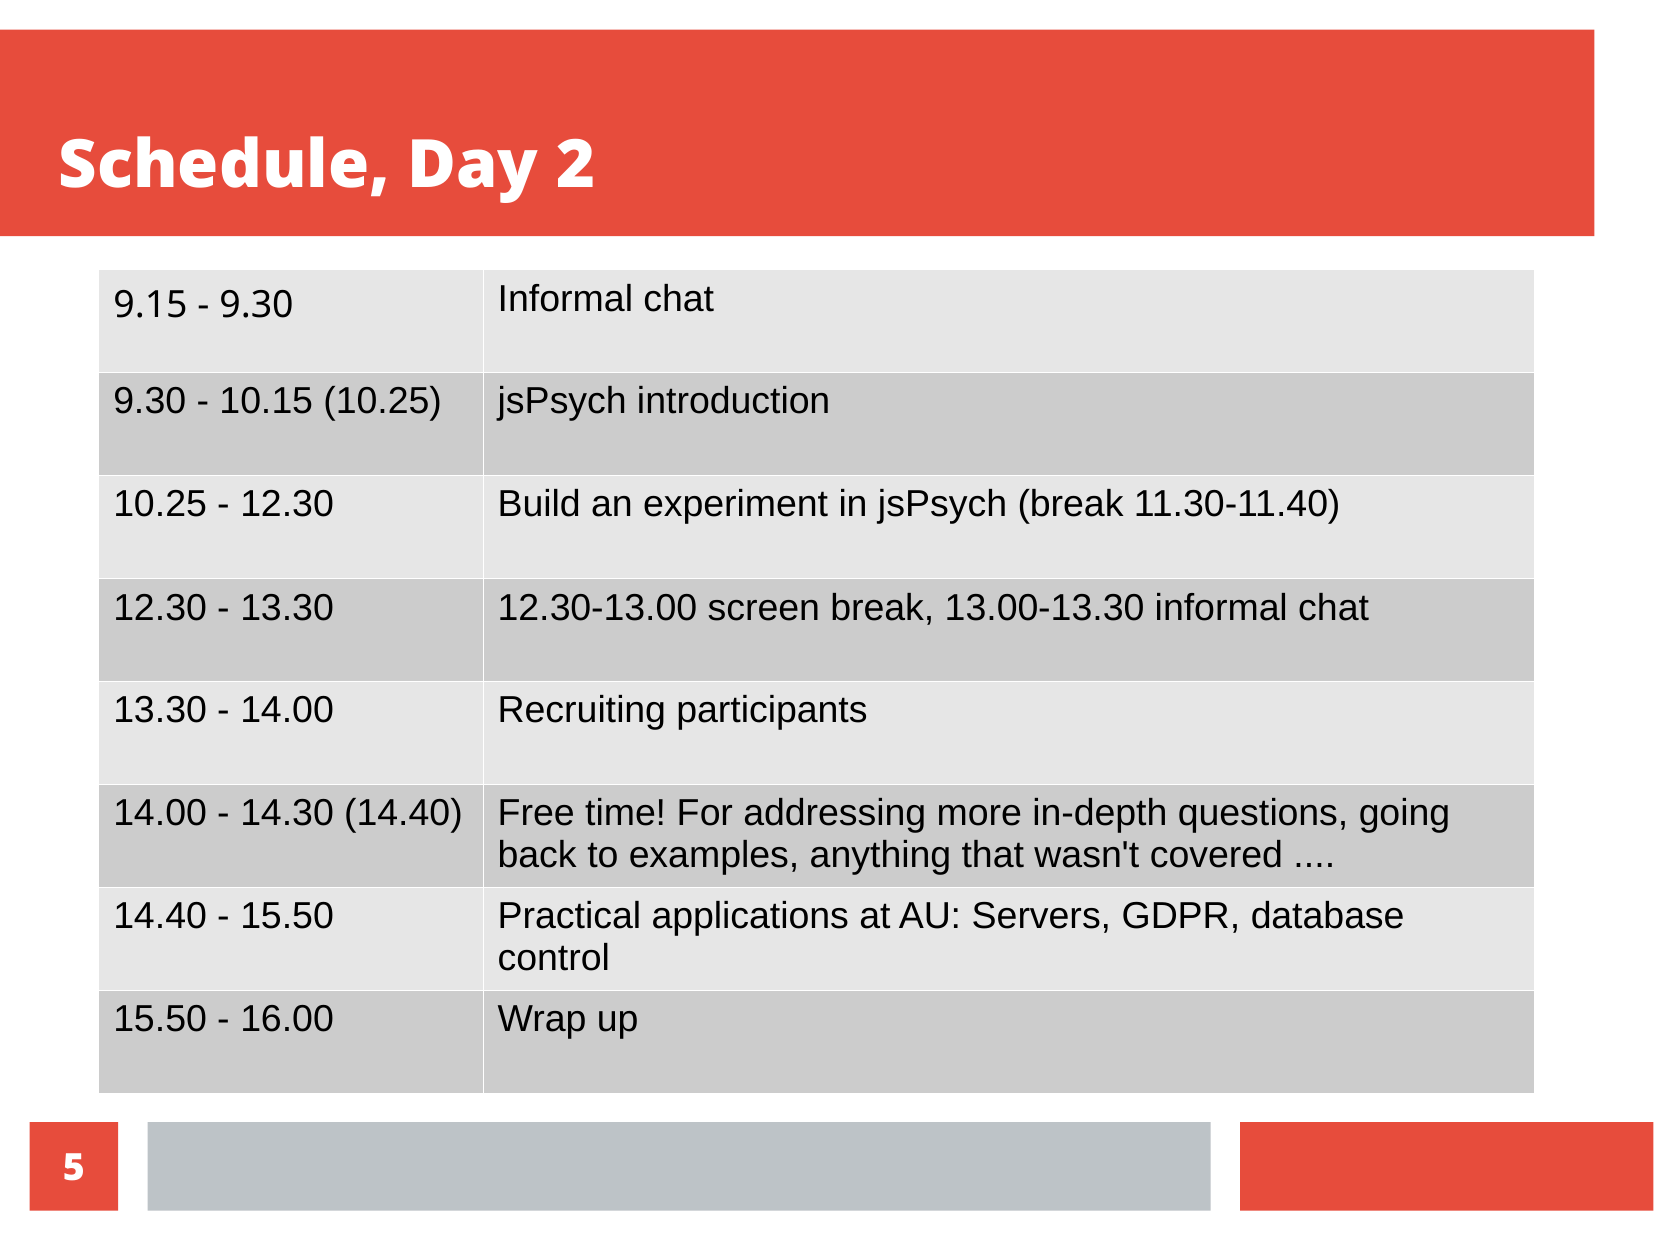

# Schedule, Day 2
| 9.15 - 9.30 | Informal chat |
| --- | --- |
| 9.30 - 10.15 (10.25) | jsPsych introduction |
| 10.25 - 12.30 | Build an experiment in jsPsych (break 11.30-11.40) |
| 12.30 - 13.30 | 12.30-13.00 screen break, 13.00-13.30 informal chat |
| 13.30 - 14.00 | Recruiting participants |
| 14.00 - 14.30 (14.40) | Free time! For addressing more in-depth questions, going back to examples, anything that wasn't covered .... |
| 14.40 - 15.50 | Practical applications at AU: Servers, GDPR, database control |
| 15.50 - 16.00 | Wrap up |
5